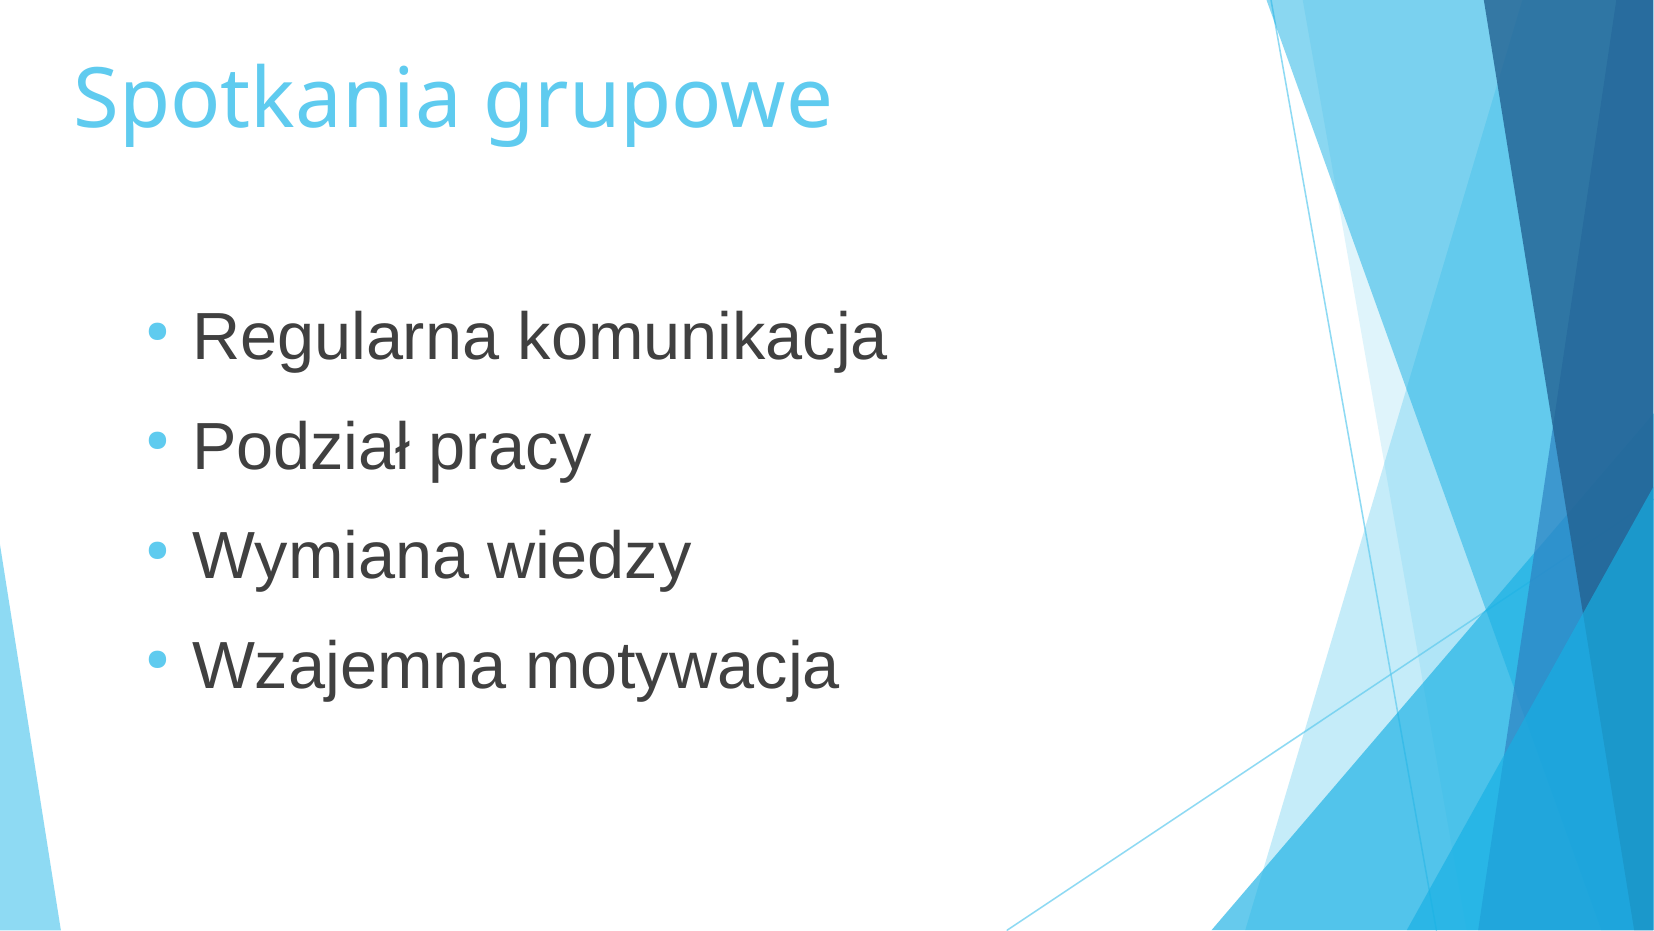

# Spotkania grupowe
Regularna komunikacja
Podział pracy
Wymiana wiedzy
Wzajemna motywacja